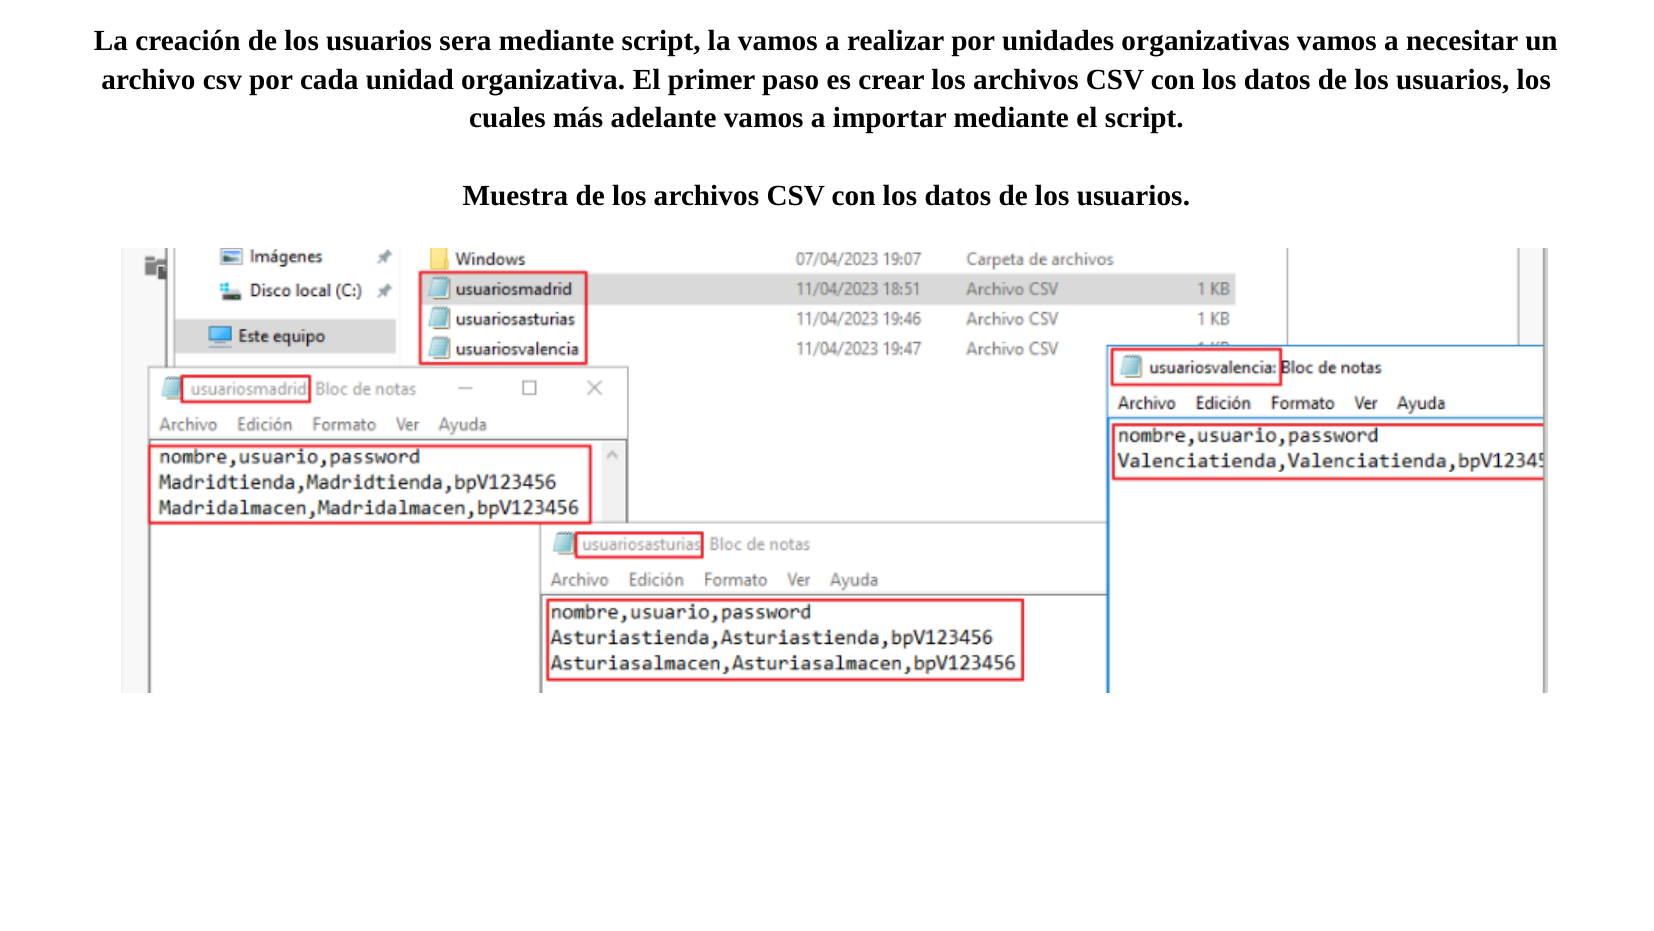

# La creación de los usuarios sera mediante script, la vamos a realizar por unidades organizativas vamos a necesitar un archivo csv por cada unidad organizativa. El primer paso es crear los archivos CSV con los datos de los usuarios, los cuales más adelante vamos a importar mediante el script. Muestra de los archivos CSV con los datos de los usuarios.